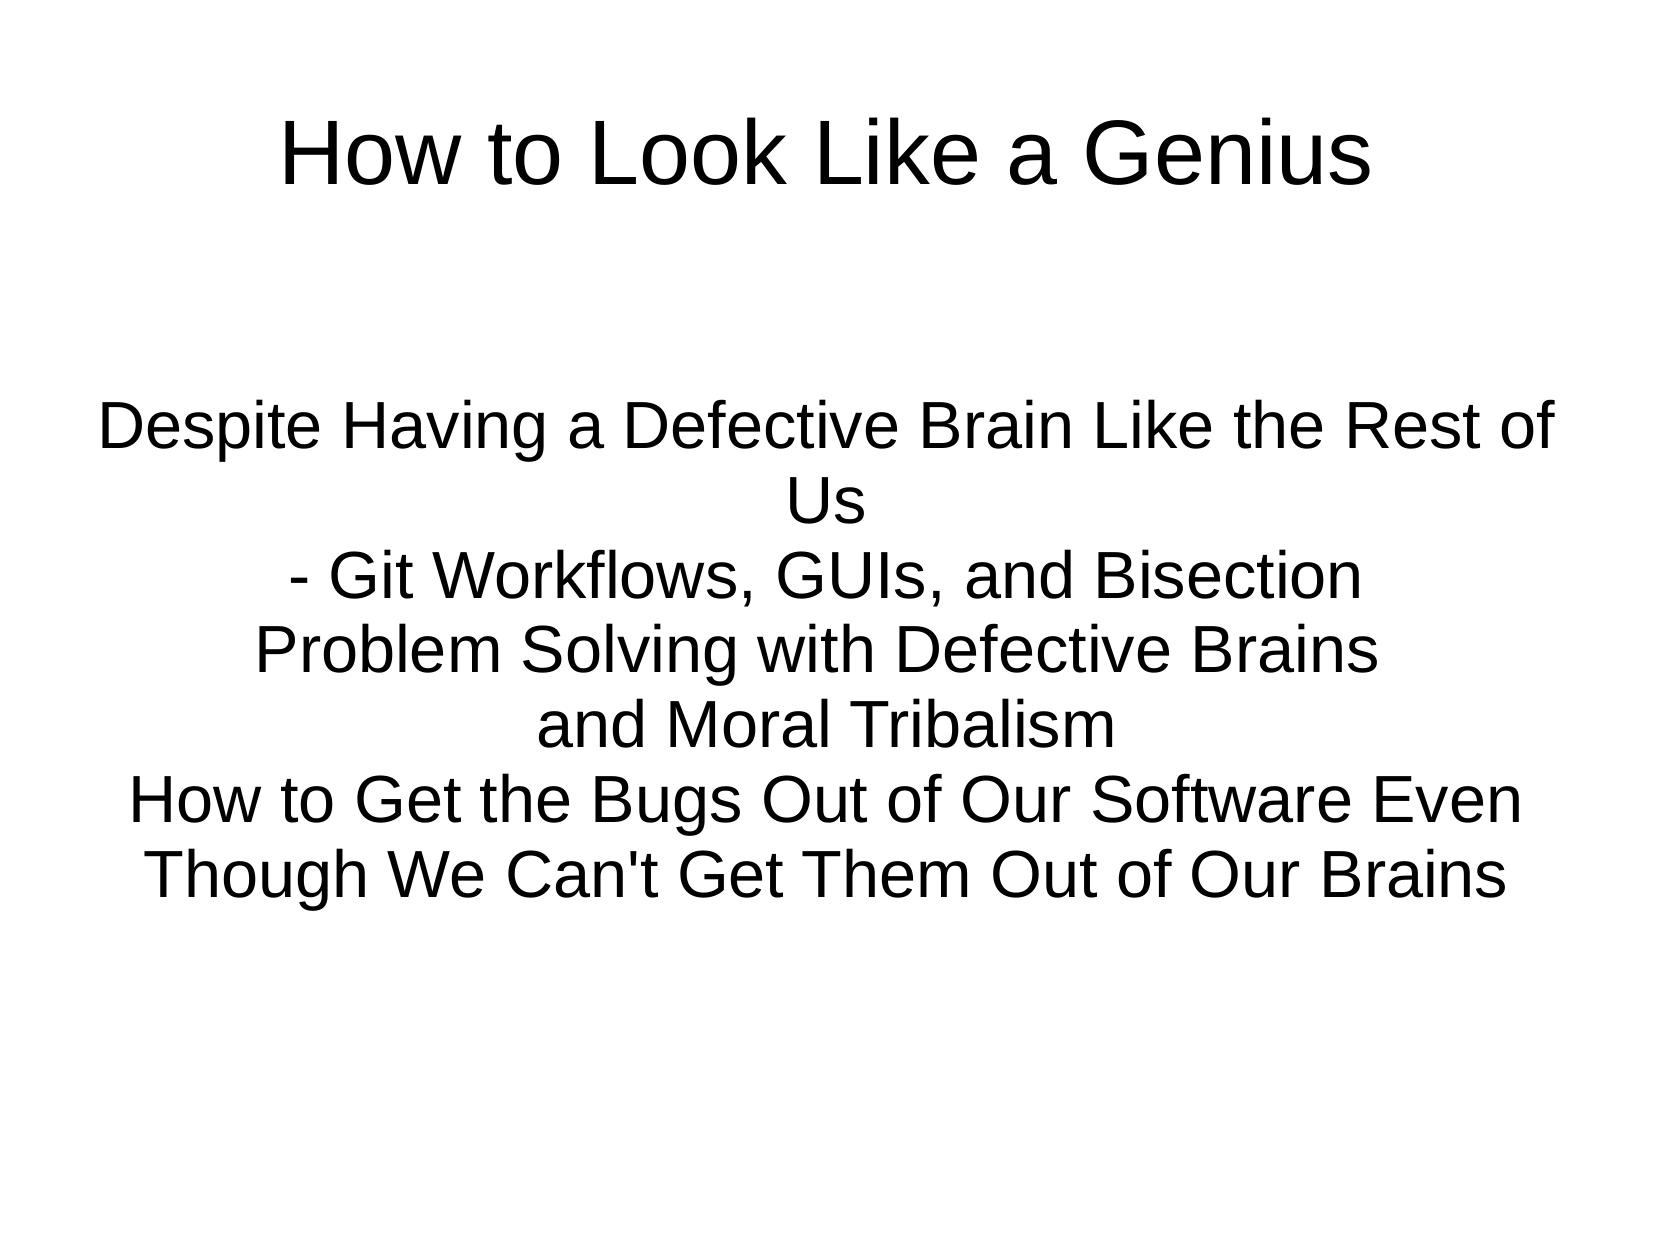

# How to Look Like a Genius
Despite Having a Defective Brain Like the Rest of Us
- Git Workflows, GUIs, and Bisection
Problem Solving with Defective Brains
and Moral Tribalism
How to Get the Bugs Out of Our Software Even Though We Can't Get Them Out of Our Brains